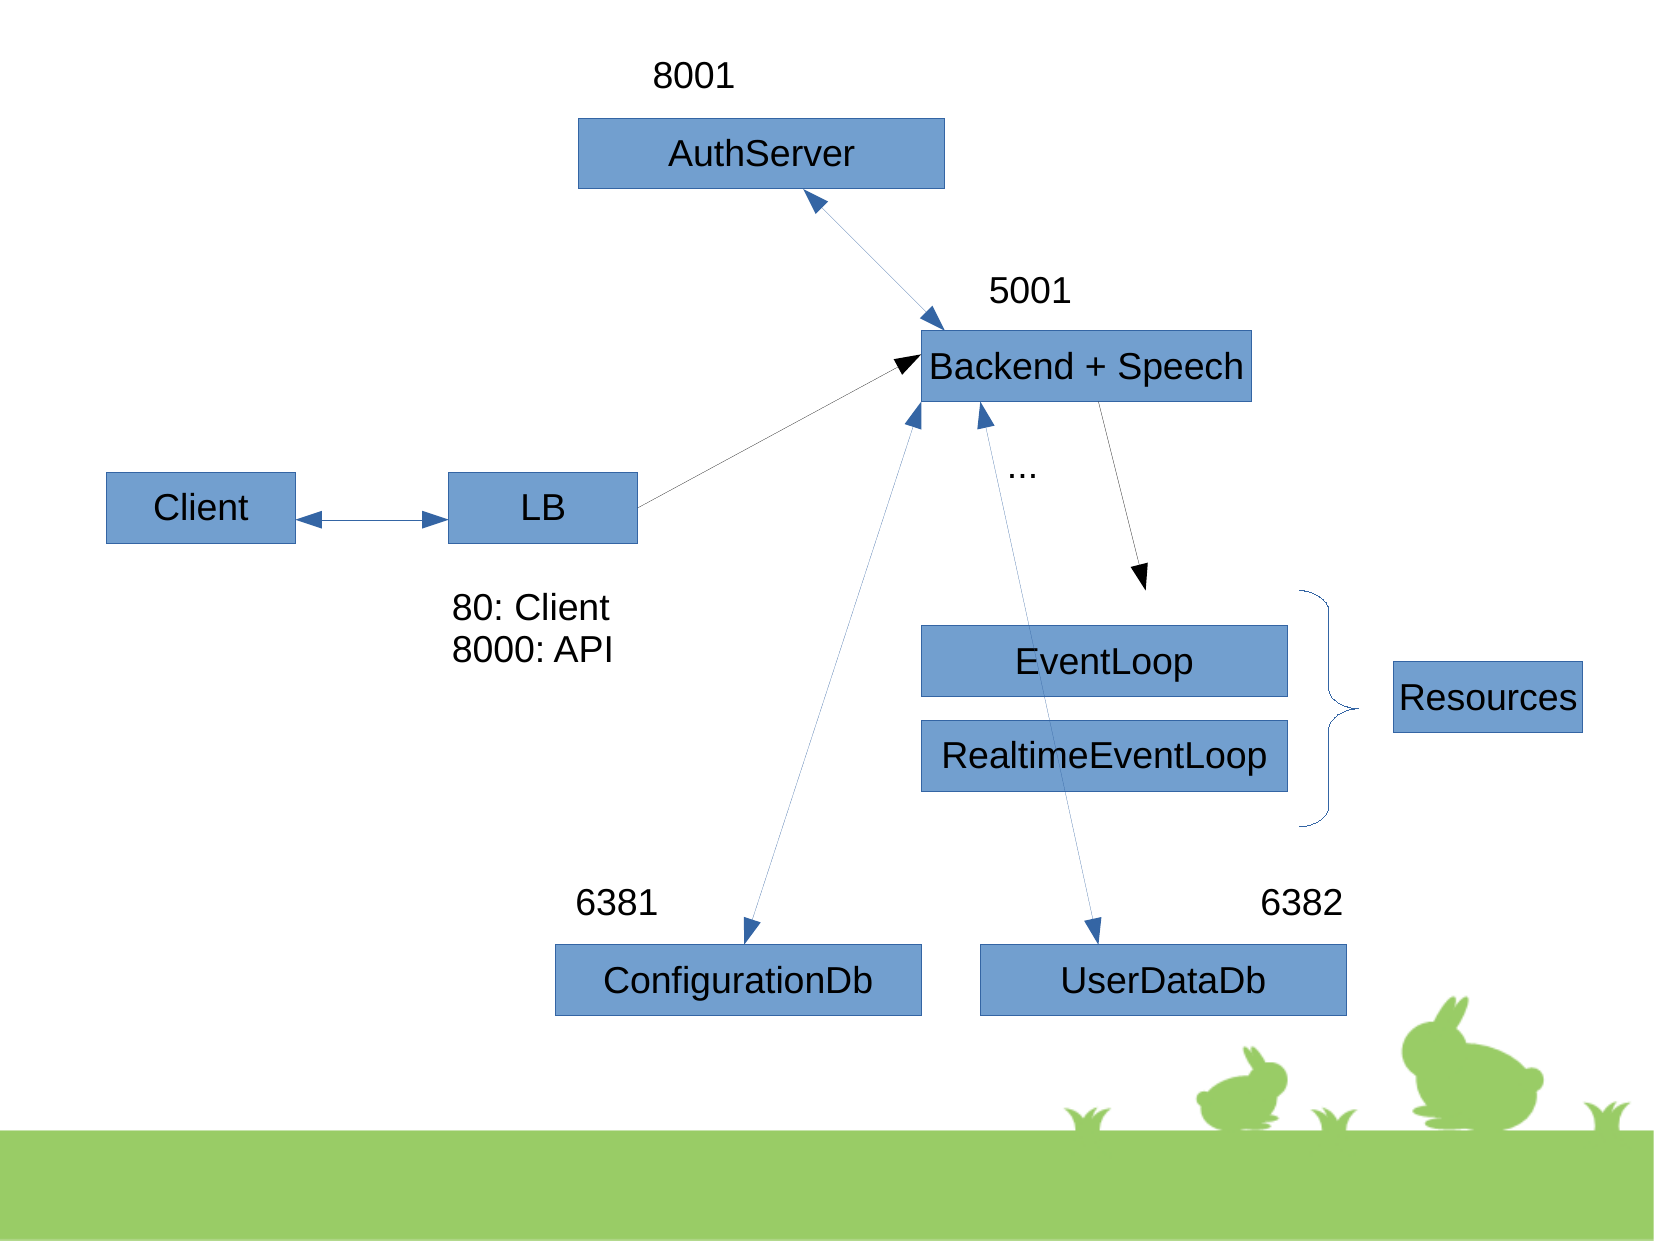

8001
AuthServer
5001
Backend + Speech
...
Client
LB
80: Client
8000: API
EventLoop
Resources
RealtimeEventLoop
6381
6382
ConfigurationDb
UserDataDb